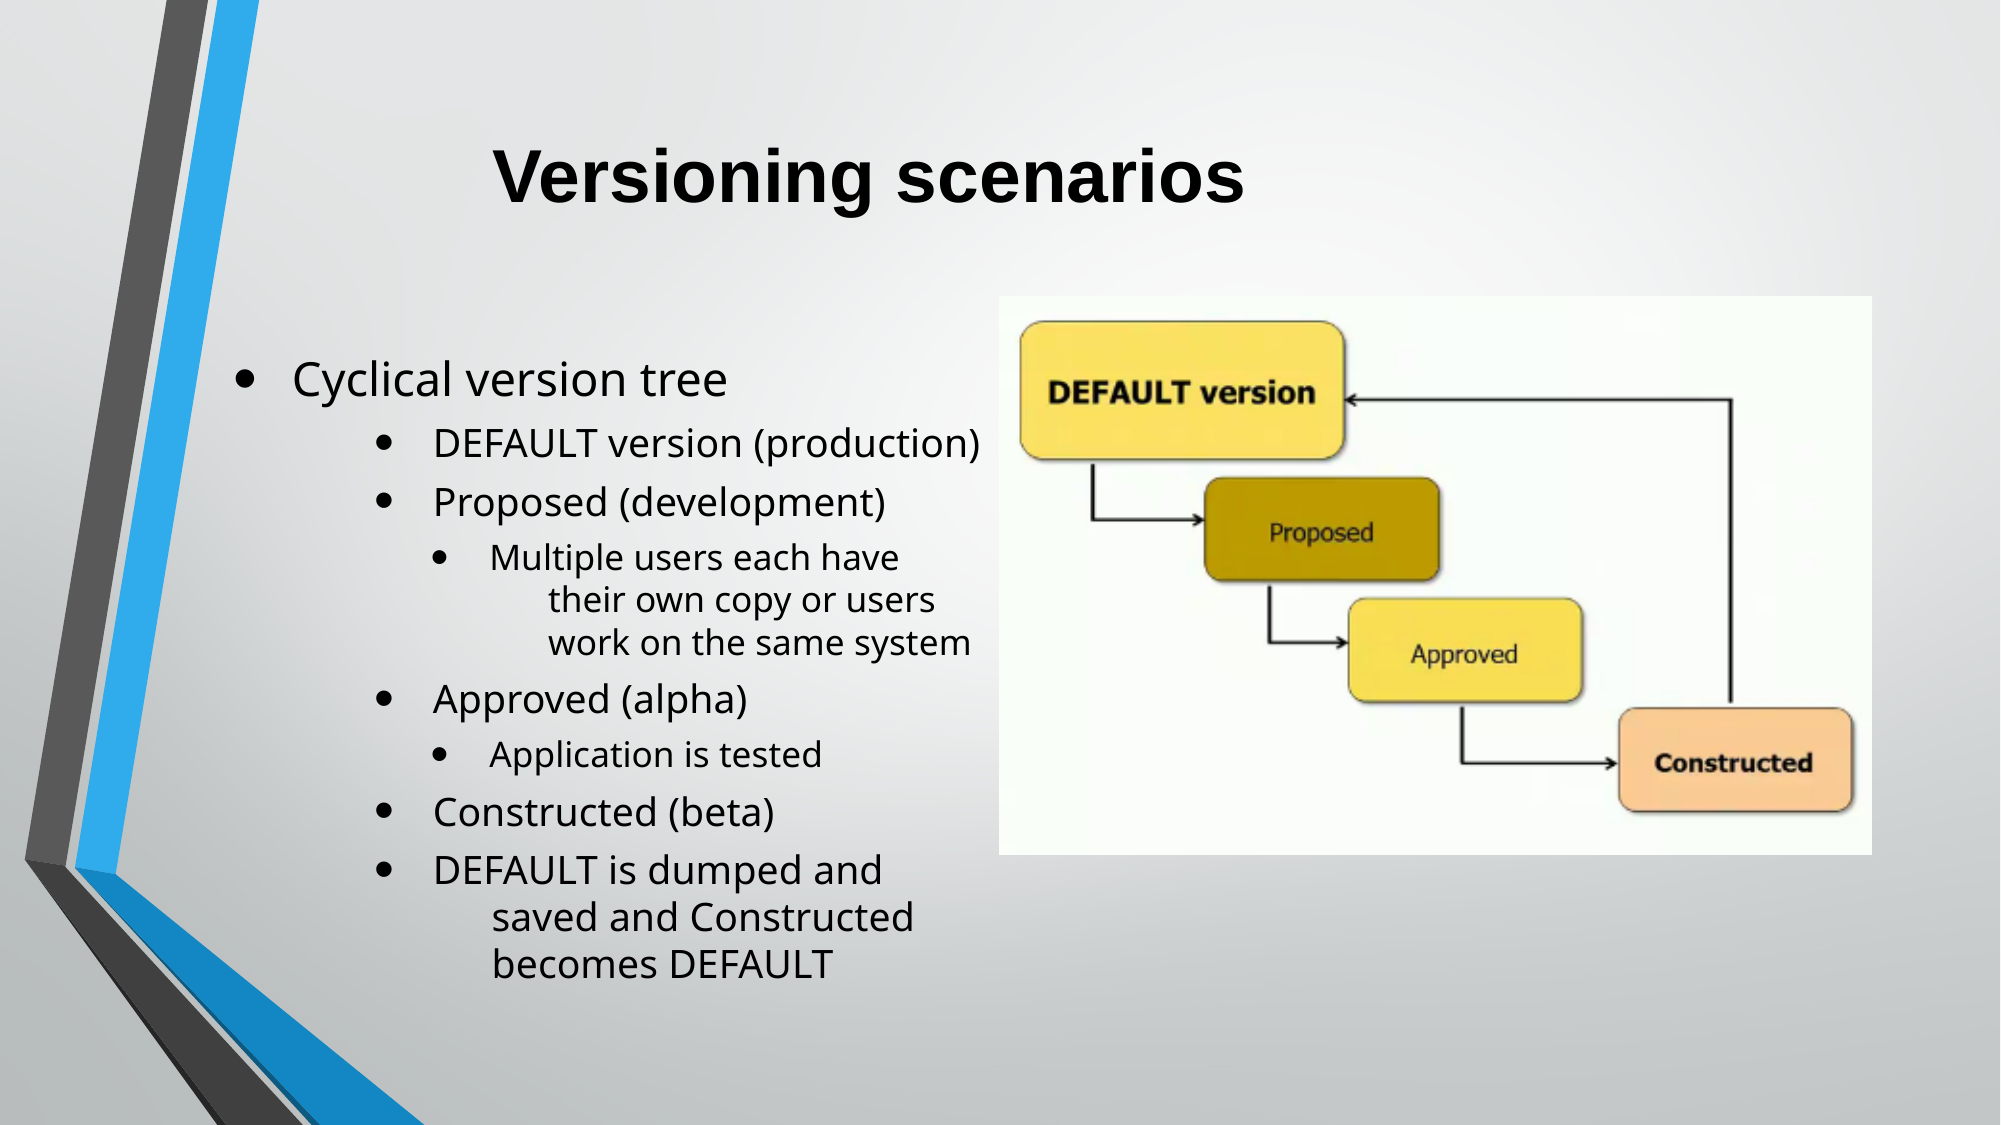

# Versioning scenarios
Cyclical version tree
DEFAULT version (production)
Proposed (development)
Multiple users each have their own copy or users work on the same system
Approved (alpha)
Application is tested
Constructed (beta)
DEFAULT is dumped and saved and Constructed becomes DEFAULT